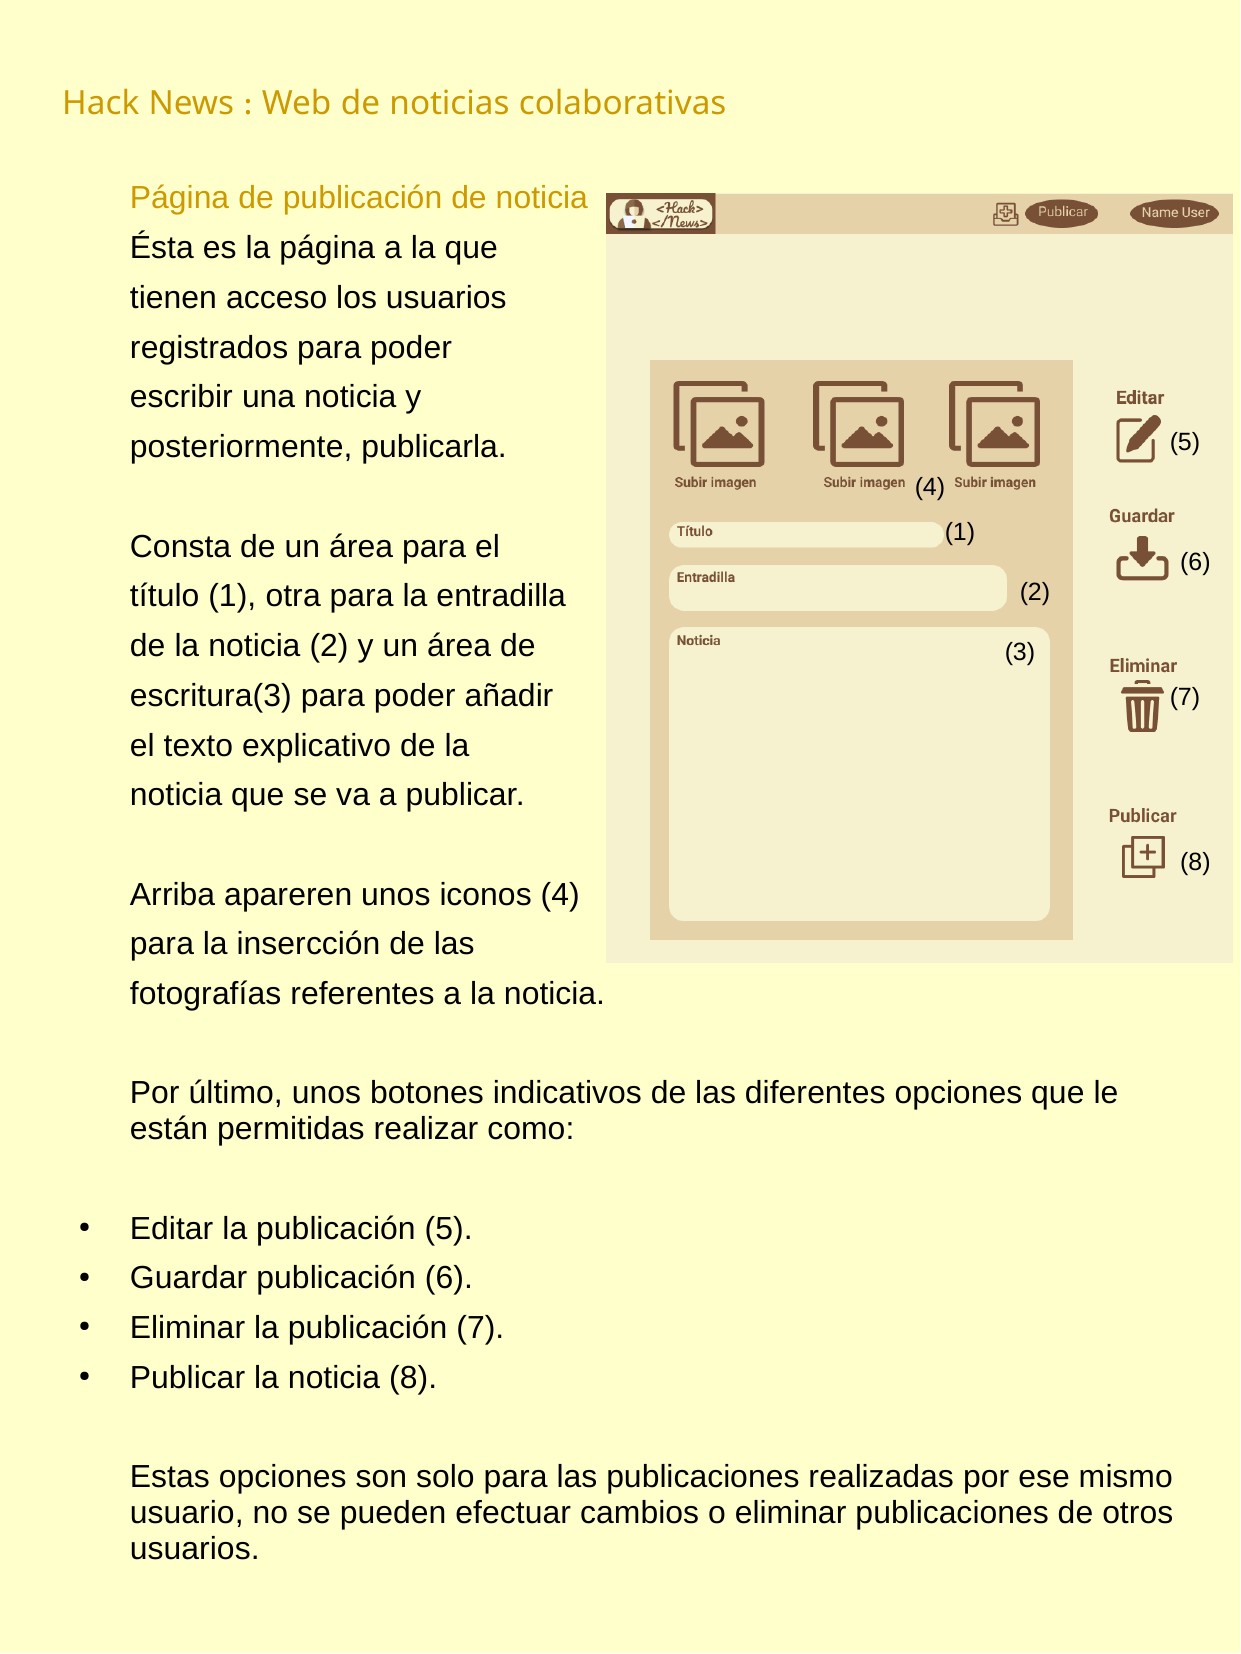

# Hack News : Web de noticias colaborativas
Página de publicación de noticia
Ésta es la página a la que
tienen acceso los usuarios
registrados para poder
escribir una noticia y
posteriormente, publicarla.
Consta de un área para el
título (1), otra para la entradilla
de la noticia (2) y un área de
escritura(3) para poder añadir
el texto explicativo de la
noticia que se va a publicar.
Arriba apareren unos iconos (4)
para la insercción de las
fotografías referentes a la noticia.
Por último, unos botones indicativos de las diferentes opciones que le están permitidas realizar como:
Editar la publicación (5).
Guardar publicación (6).
Eliminar la publicación (7).
Publicar la noticia (8).
Estas opciones son solo para las publicaciones realizadas por ese mismo usuario, no se pueden efectuar cambios o eliminar publicaciones de otros usuarios.
(5)
(4)
(1)
(6)
(2)
(3)
(7)
(8)